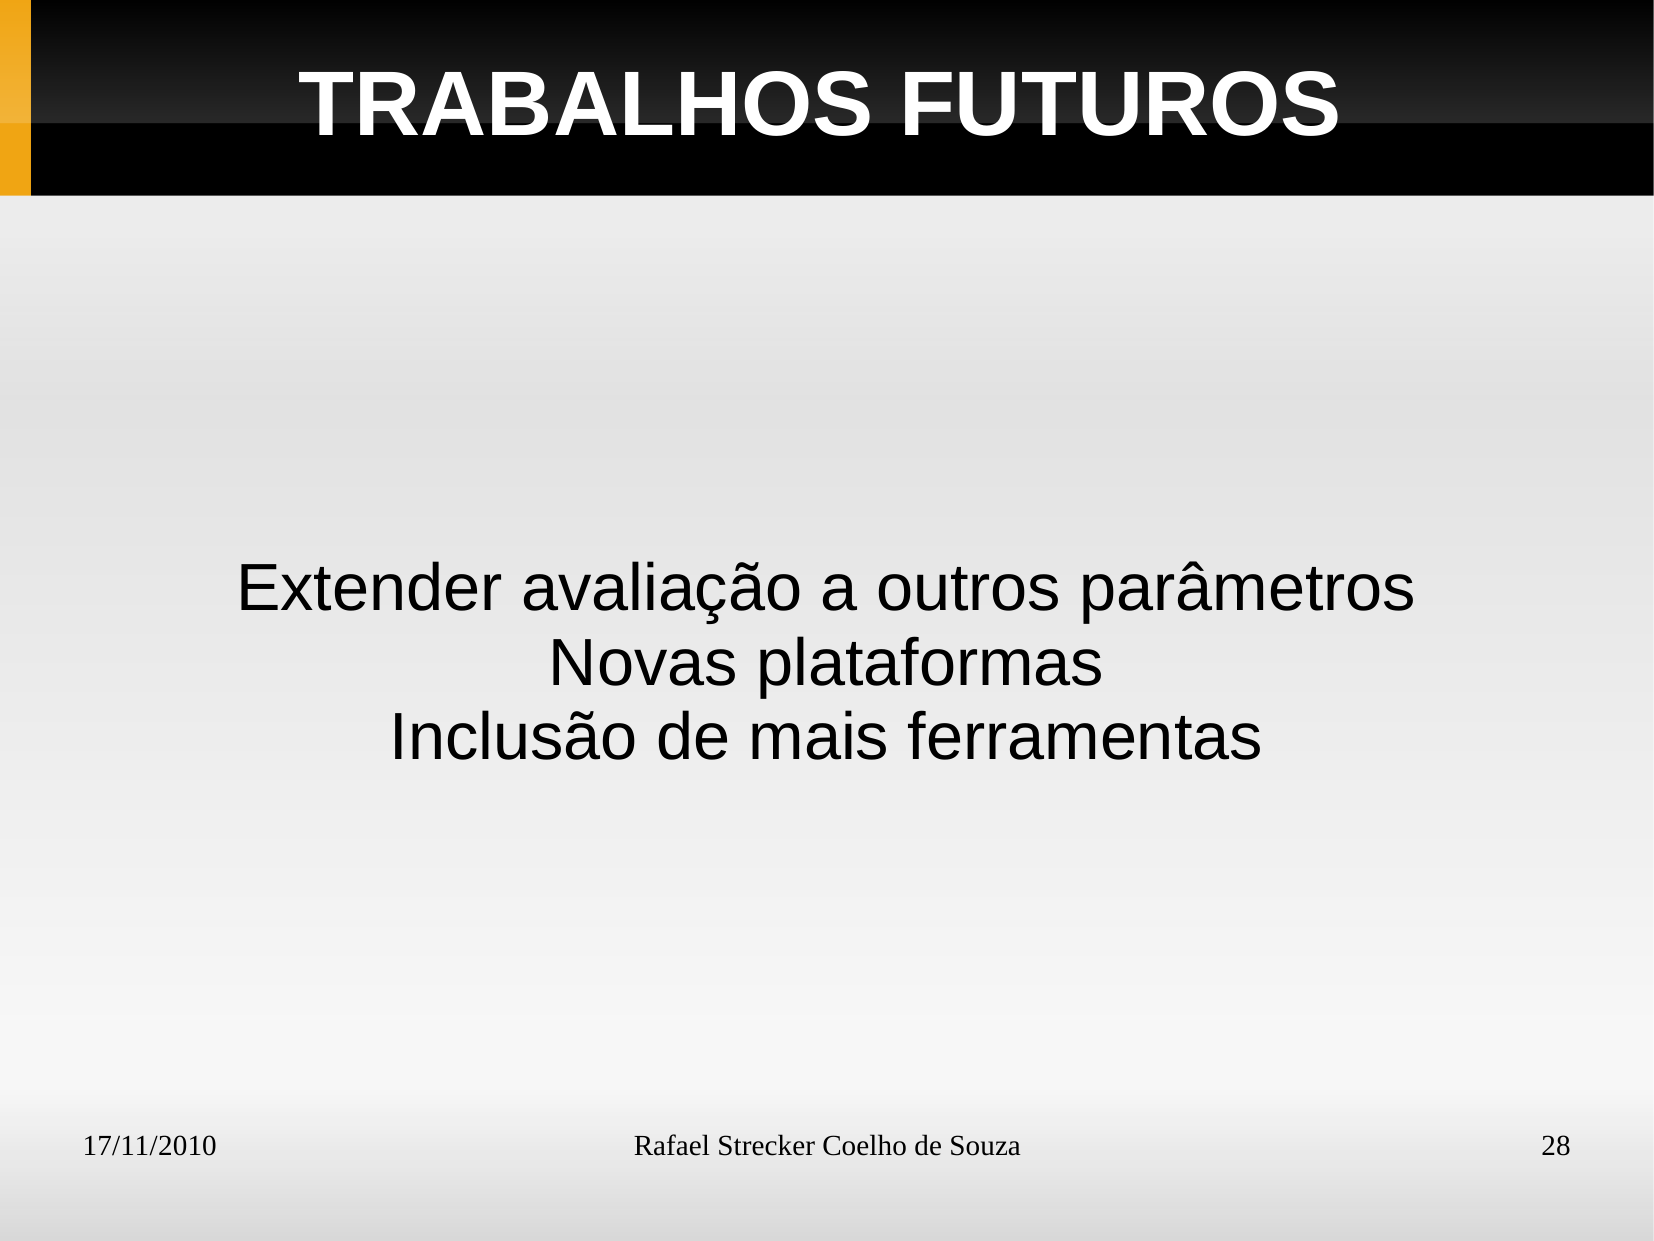

# TRABALHOS FUTUROS
Extender avaliação a outros parâmetros
Novas plataformas
Inclusão de mais ferramentas
17/11/2010
Rafael Strecker Coelho de Souza
28